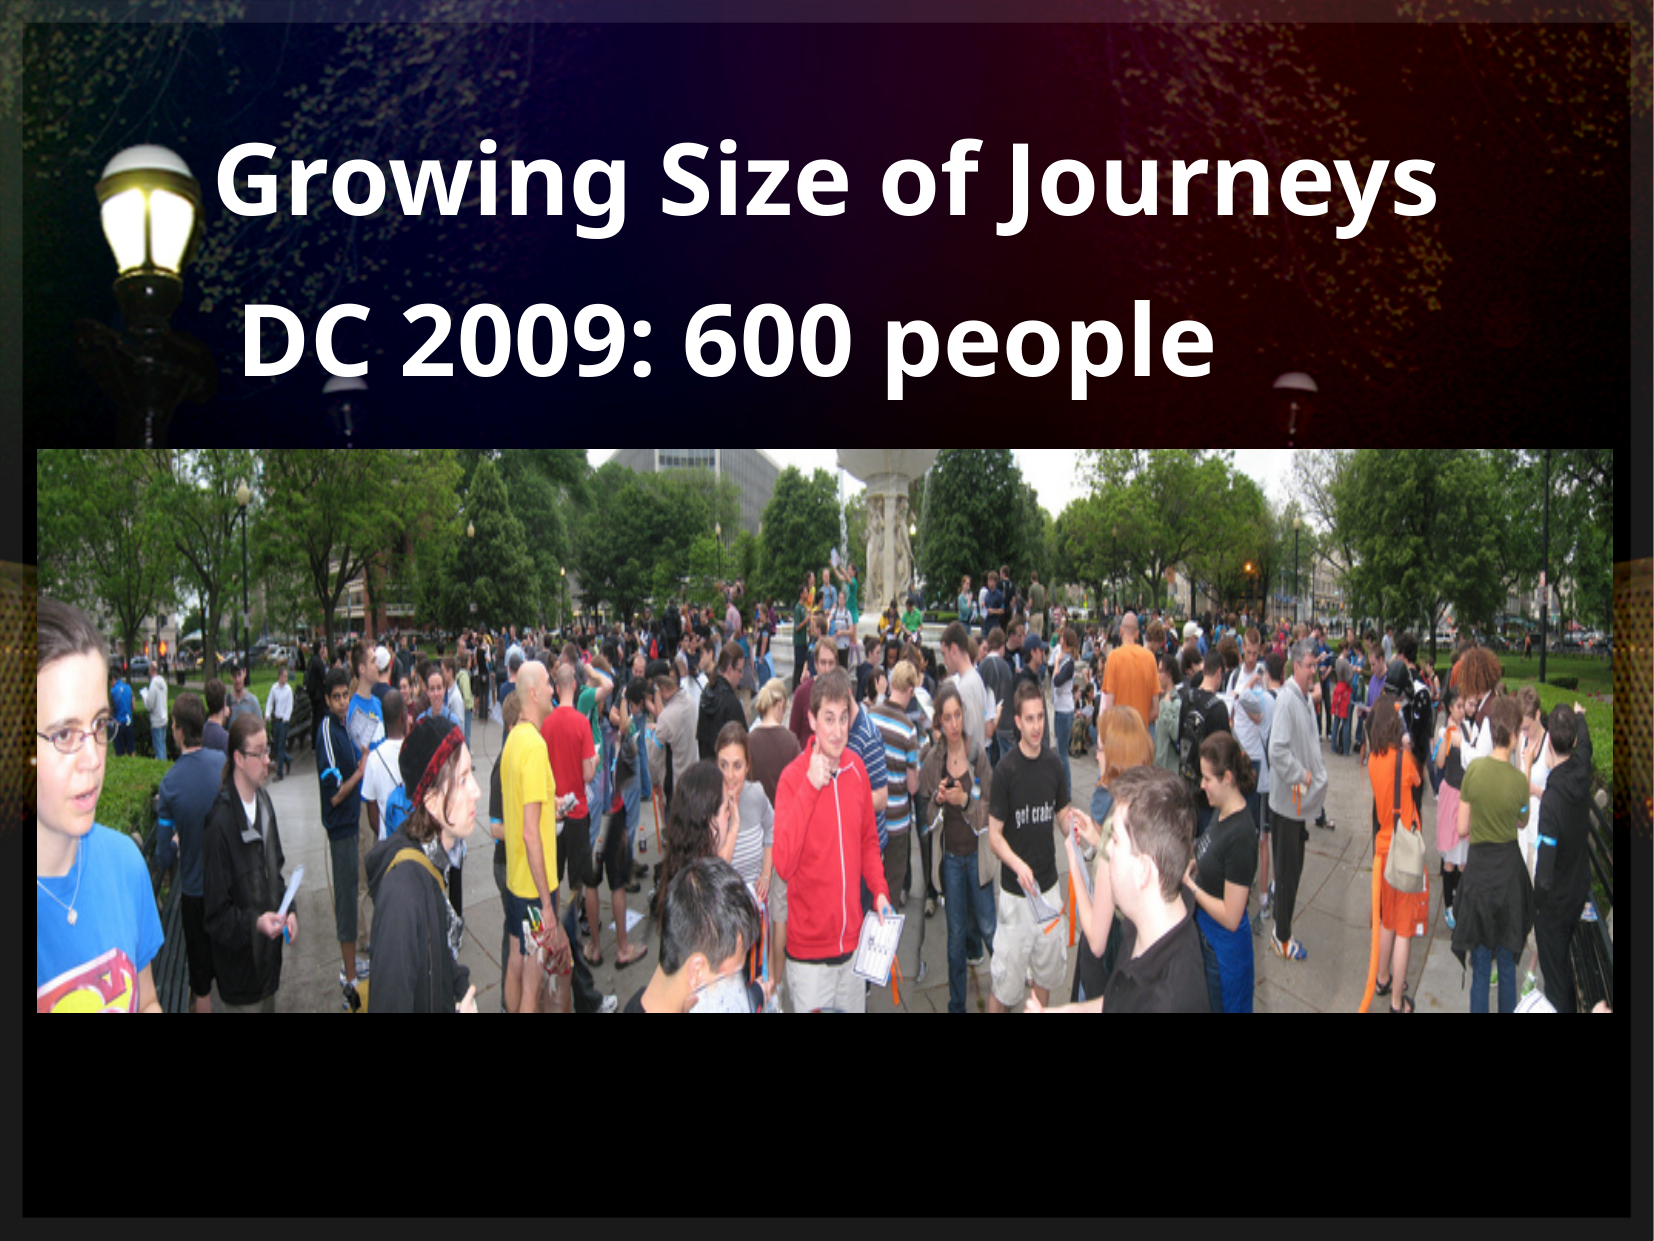

Growing Size of Journeys
DC 2009: 600 people